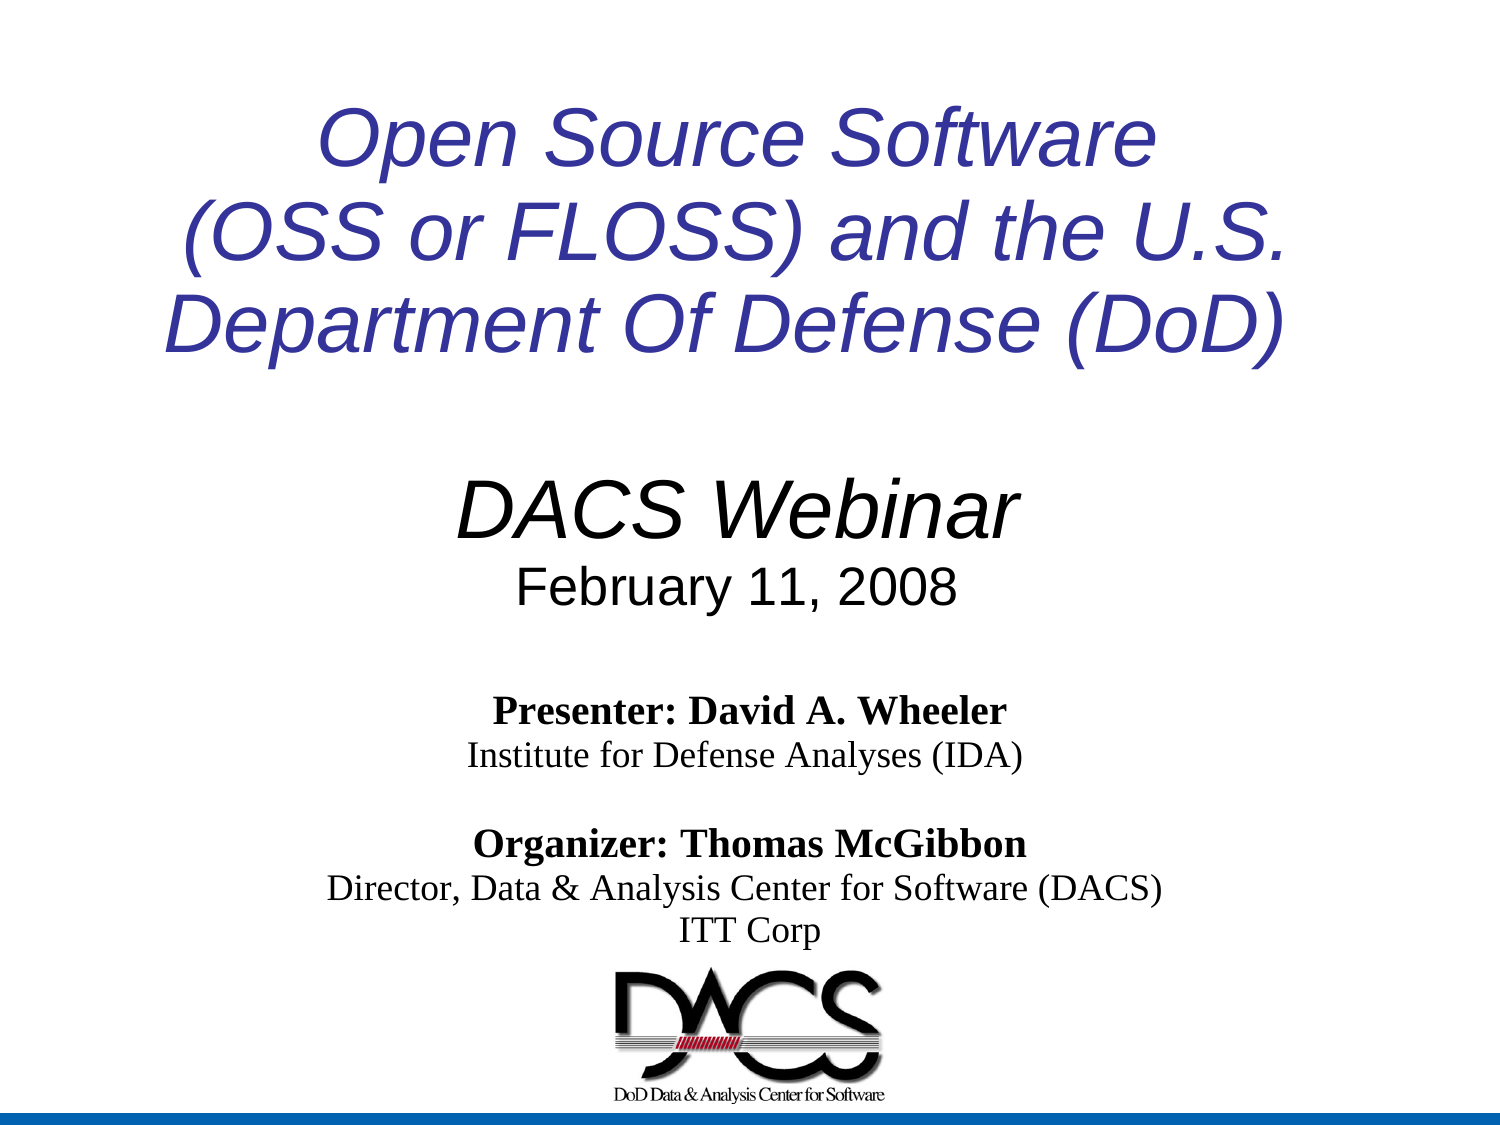

# Open Source Software (OSS or FLOSS) and the U.S. Department Of Defense (DoD) DACS Webinar February 11, 2008
Presenter: David A. Wheeler
Institute for Defense Analyses (IDA)
Organizer: Thomas McGibbon
Director, Data & Analysis Center for Software (DACS)
ITT Corp